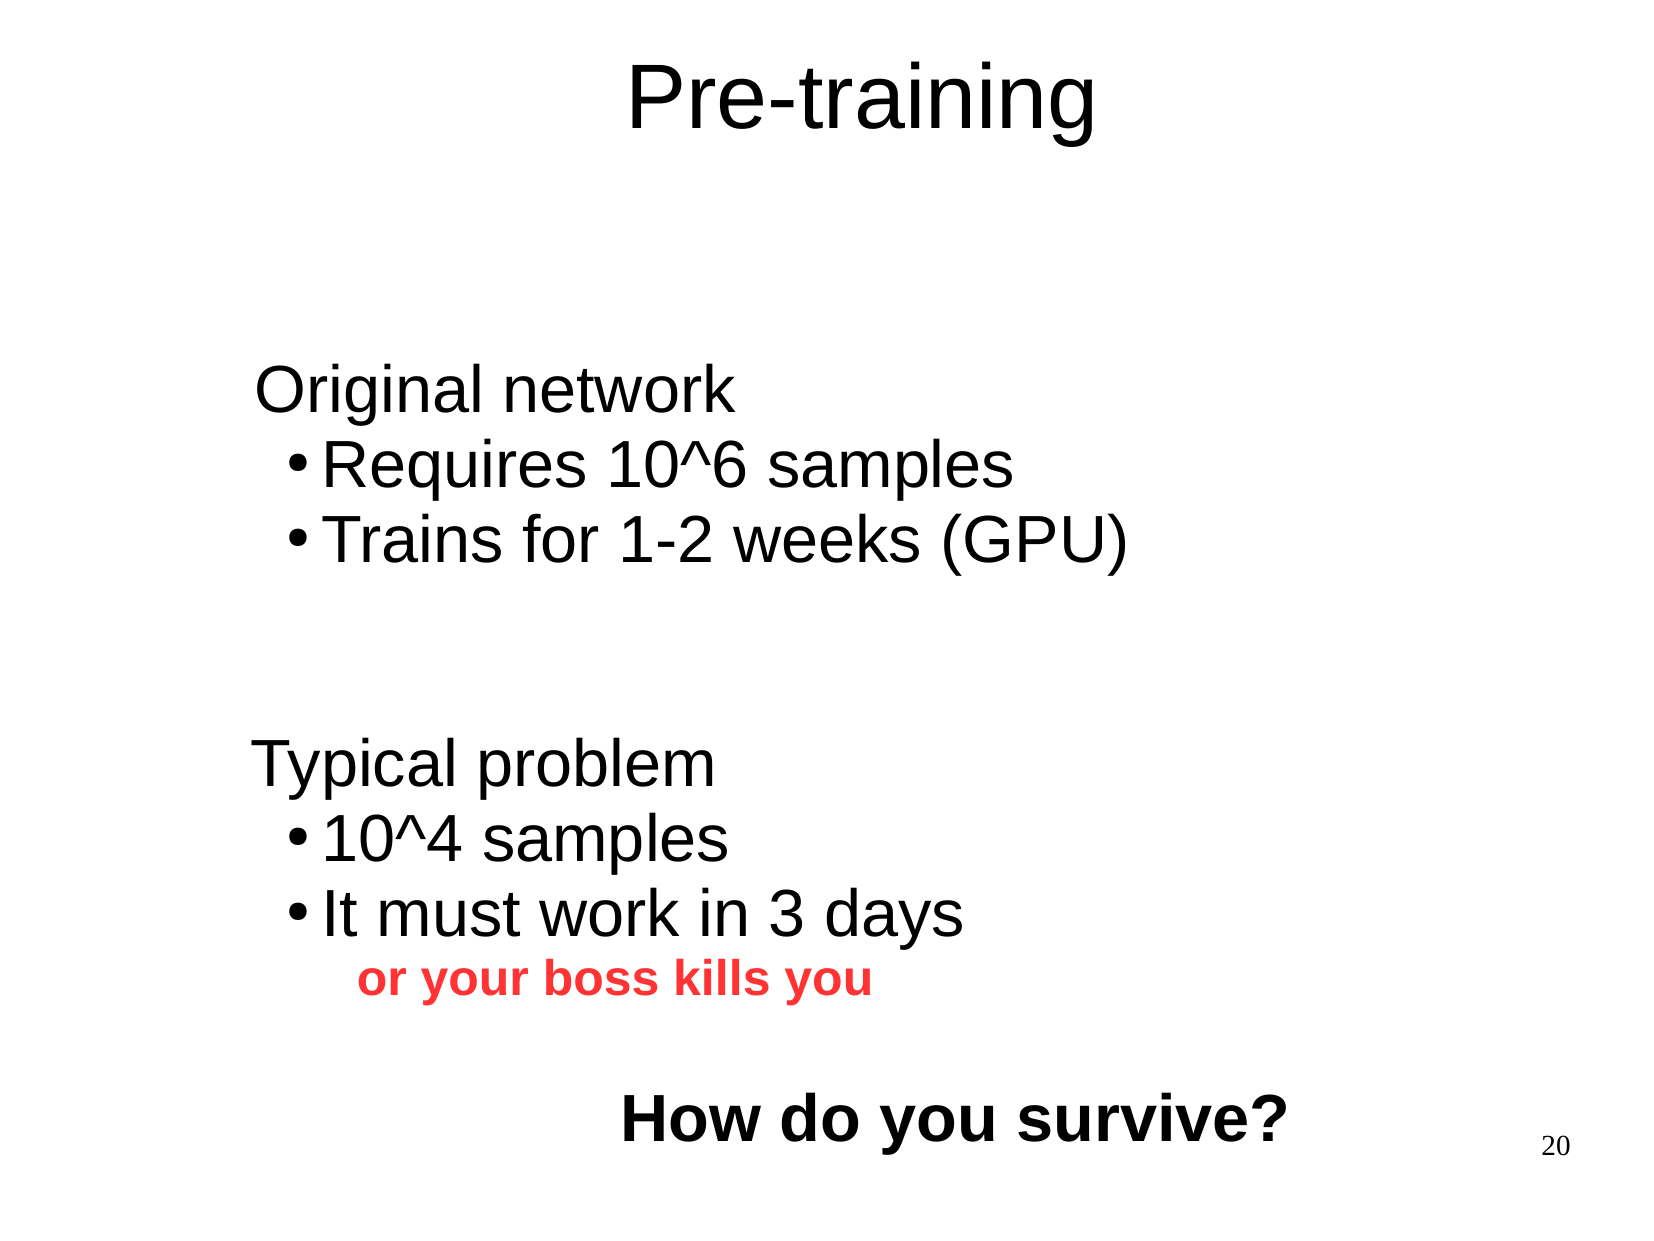

Pre-training
	Original network
Requires 10^6 samples
Trains for 1-2 weeks (GPU)
Typical problem
10^4 samples
It must work in 3 days
or your boss kills you
How do you survive?
20